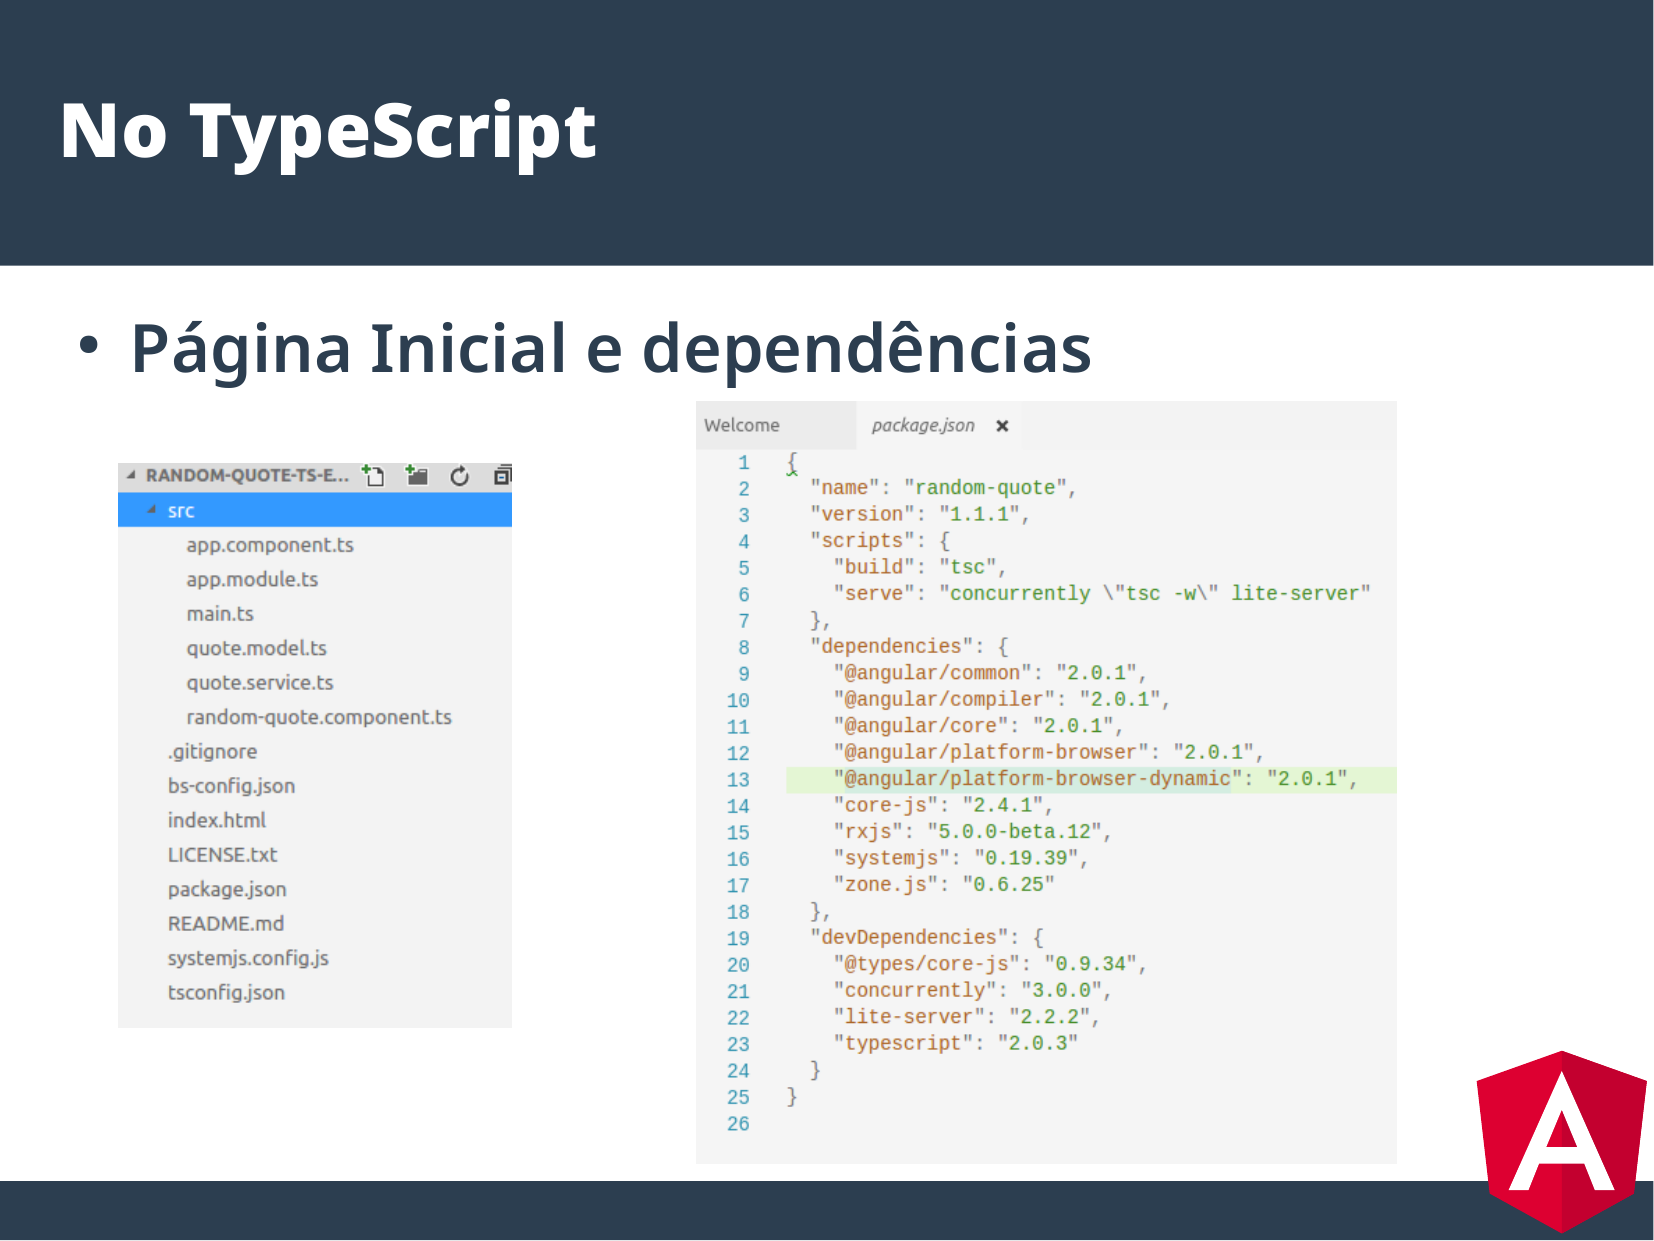

# No TypeScript
Página Inicial e dependências